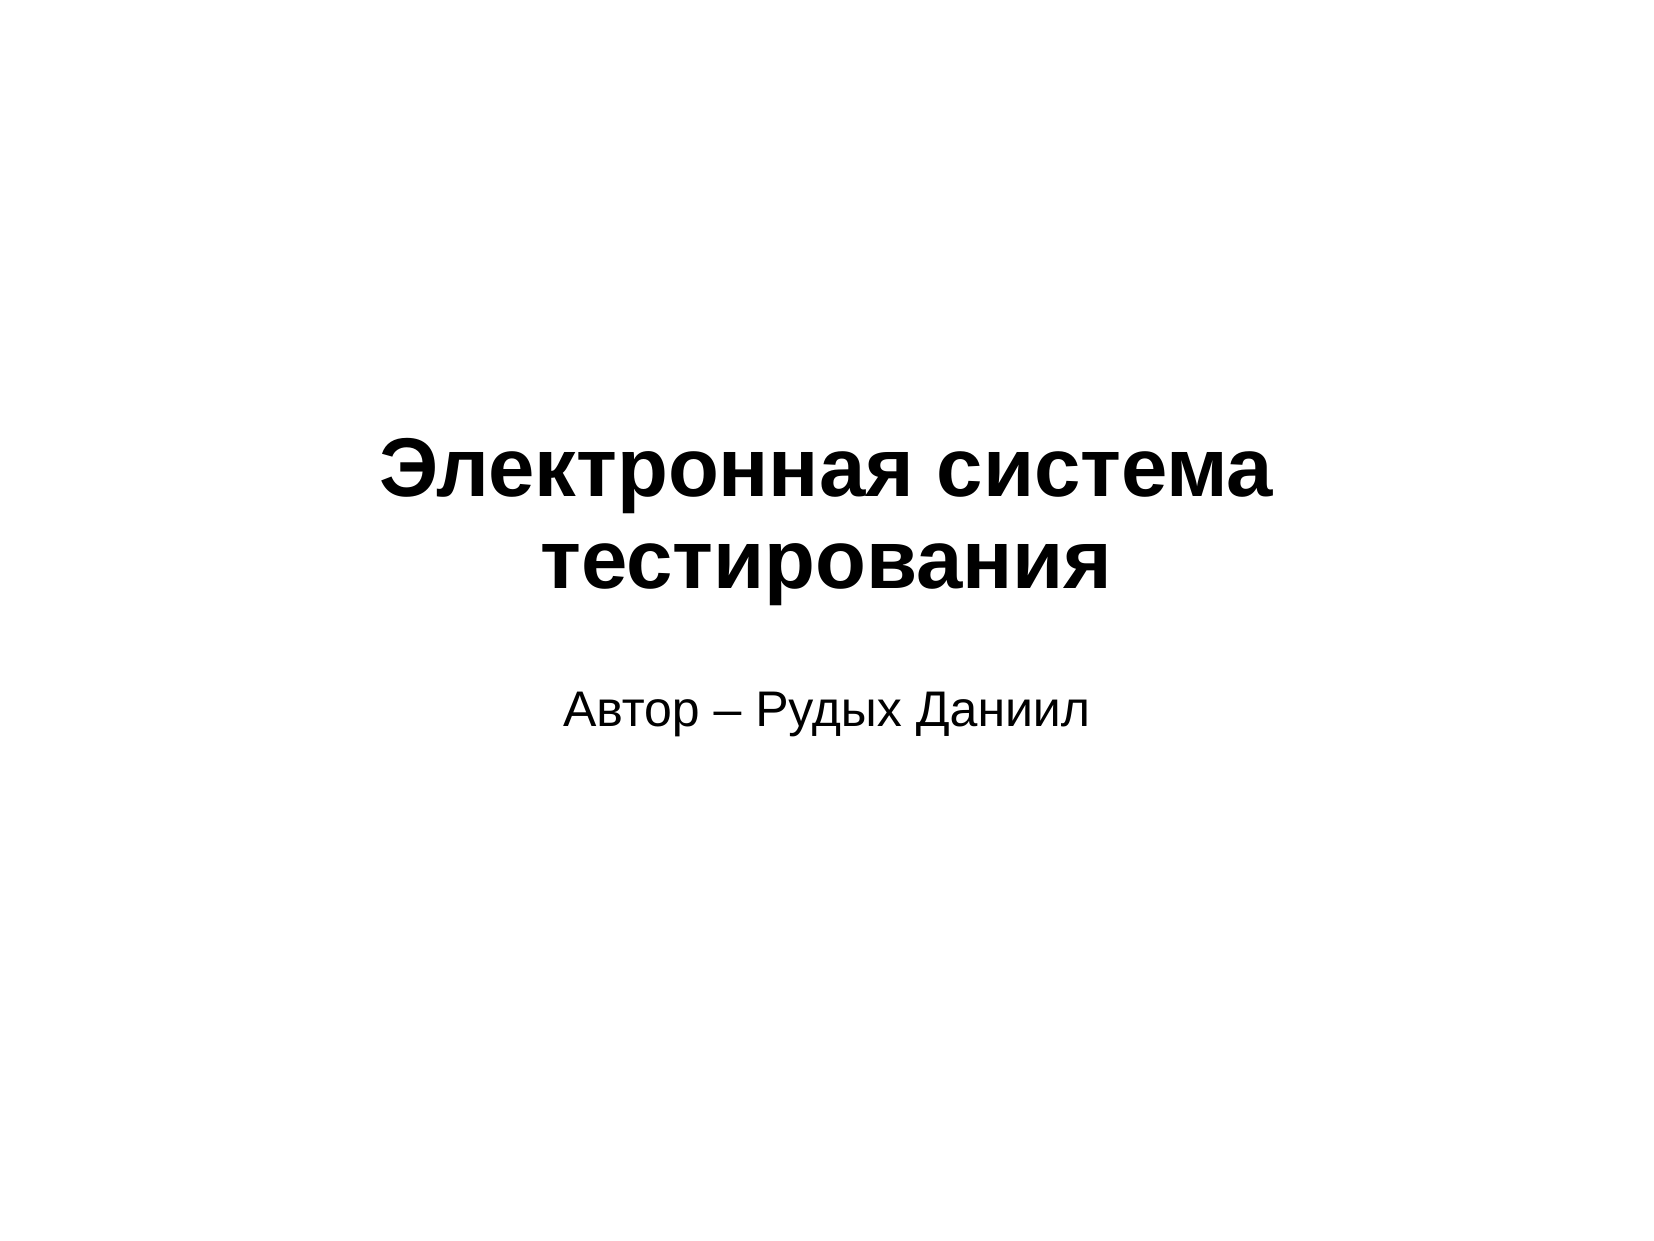

# Электронная система тестирования
Автор – Рудых Даниил